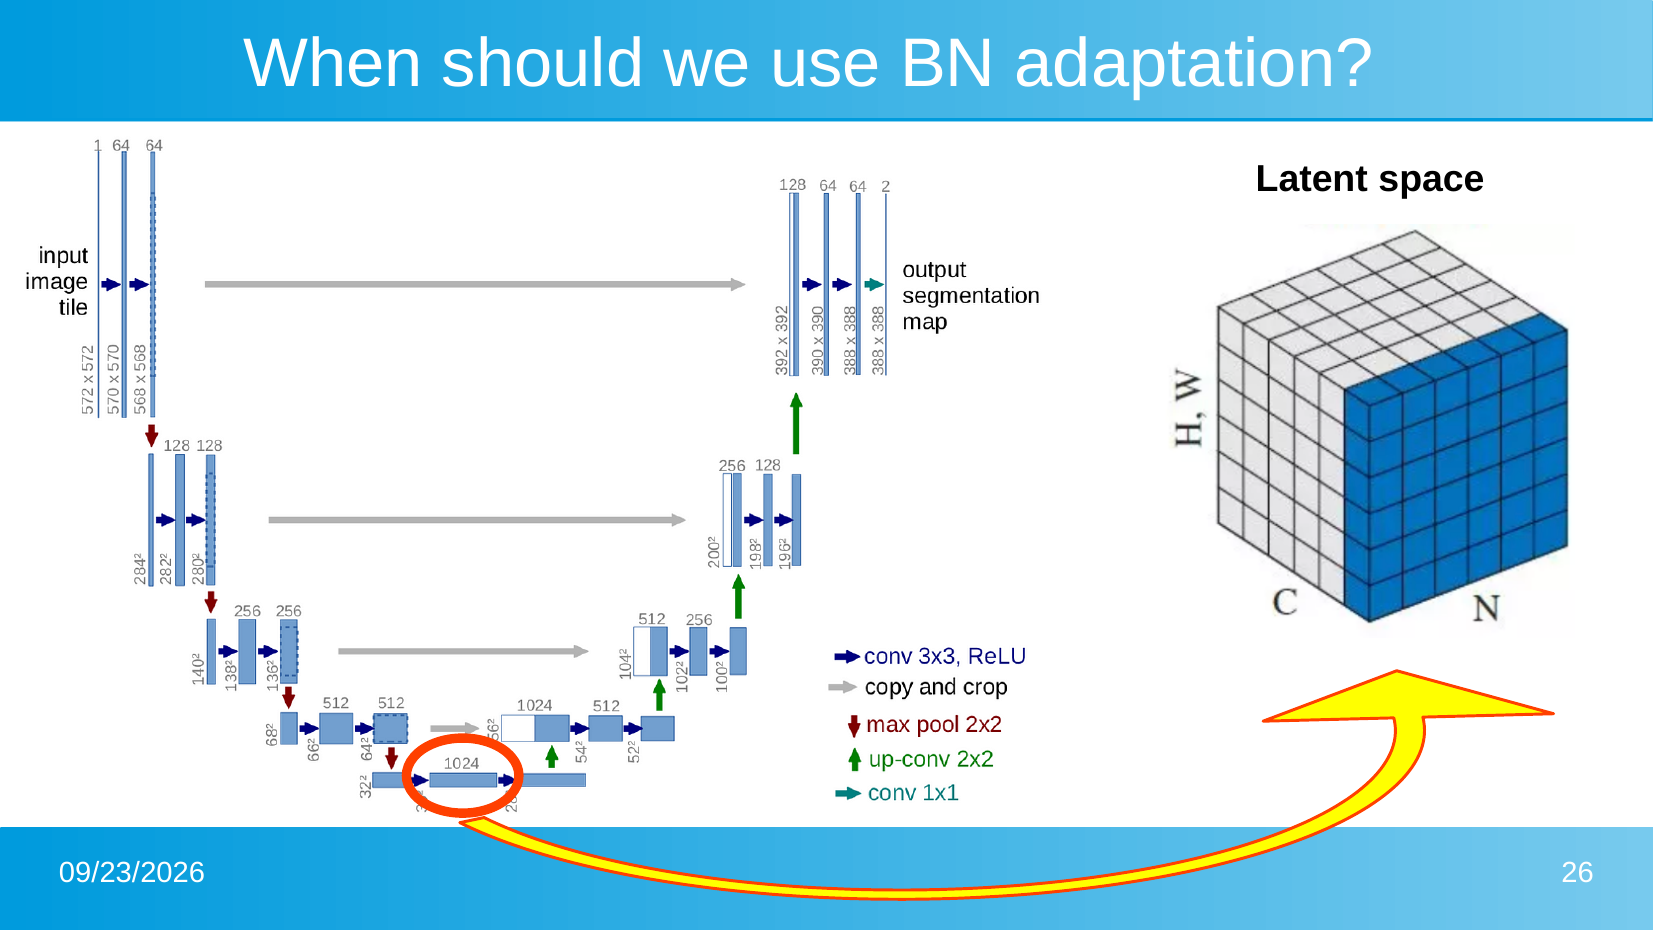

# When should we use BN adaptation?
Latent space
26